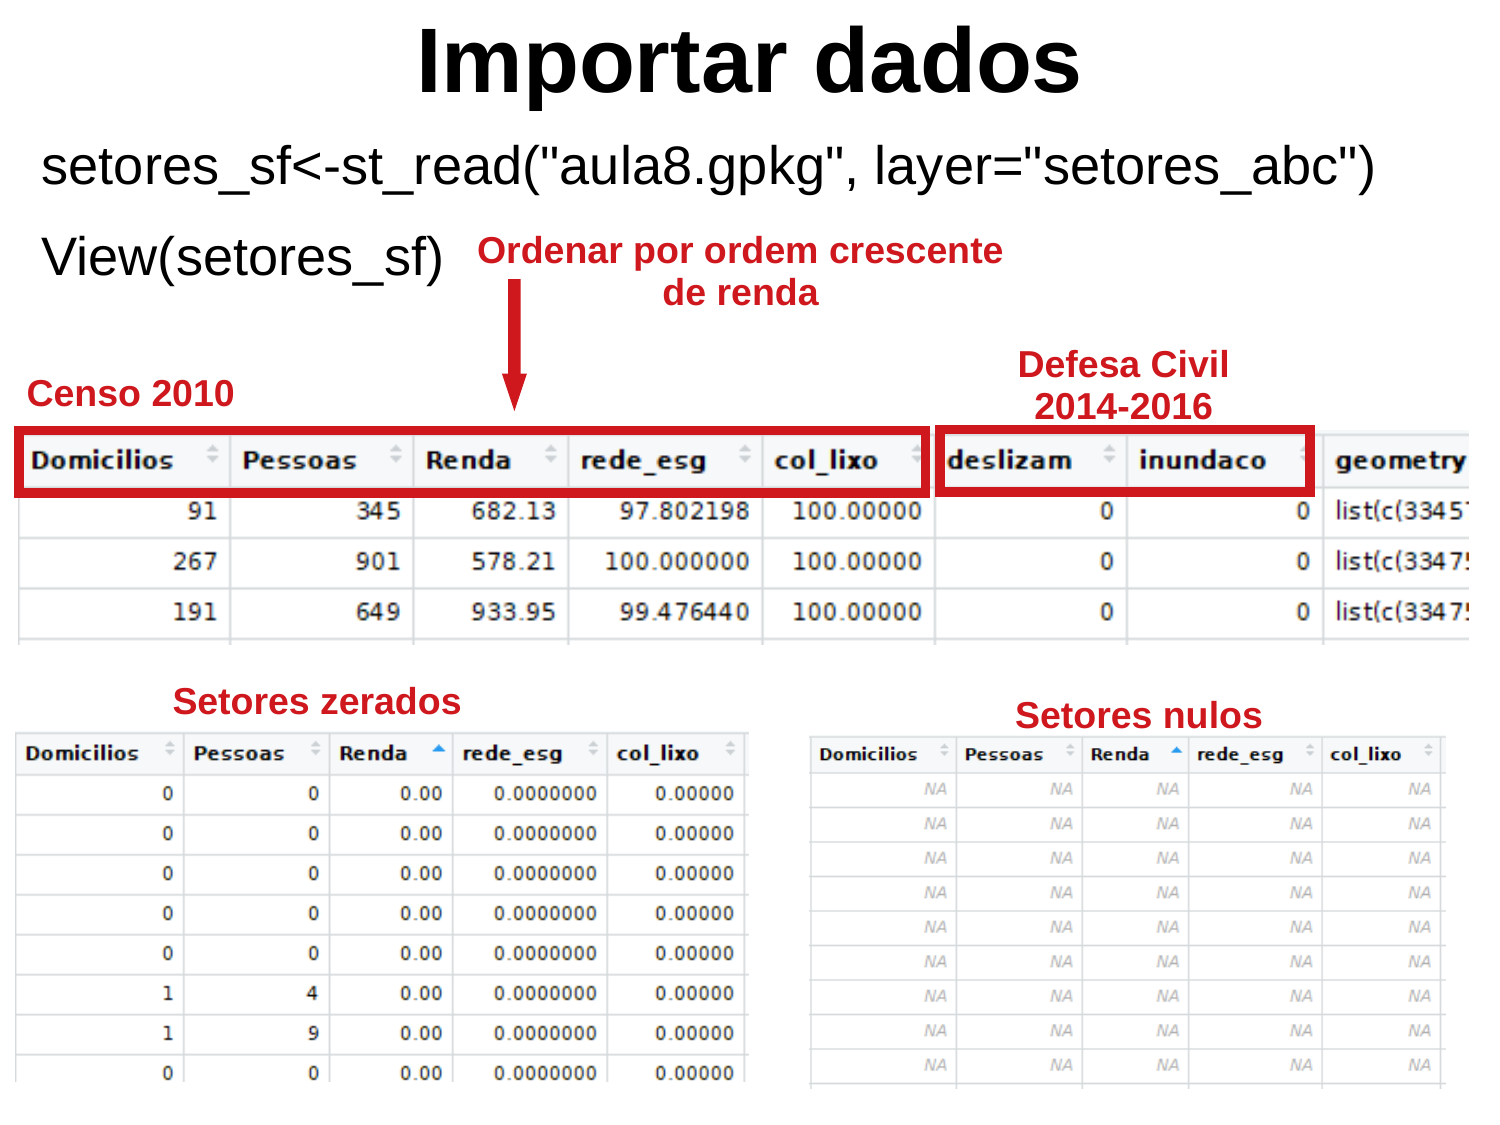

# Importar dados
setores_sf<-st_read("aula8.gpkg", layer="setores_abc")
View(setores_sf)
Ordenar por ordem crescente de renda
Defesa Civil 2014-2016
Censo 2010
Setores zerados
Setores nulos